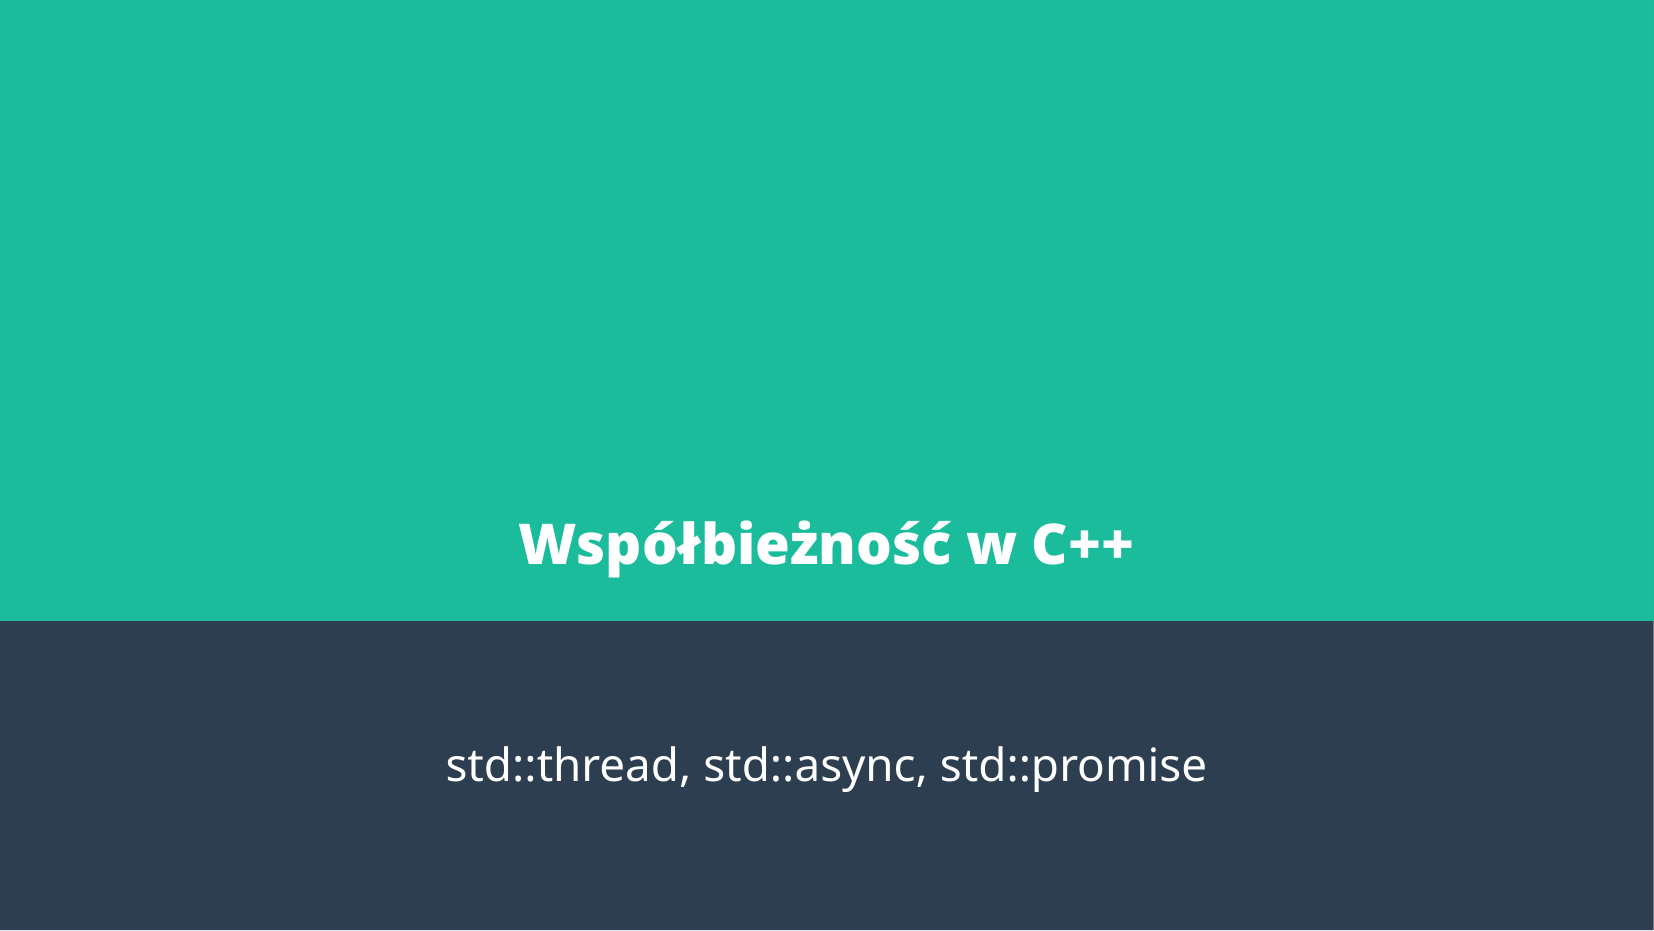

# Współbieżność w C++
std::thread, std::async, std::promise